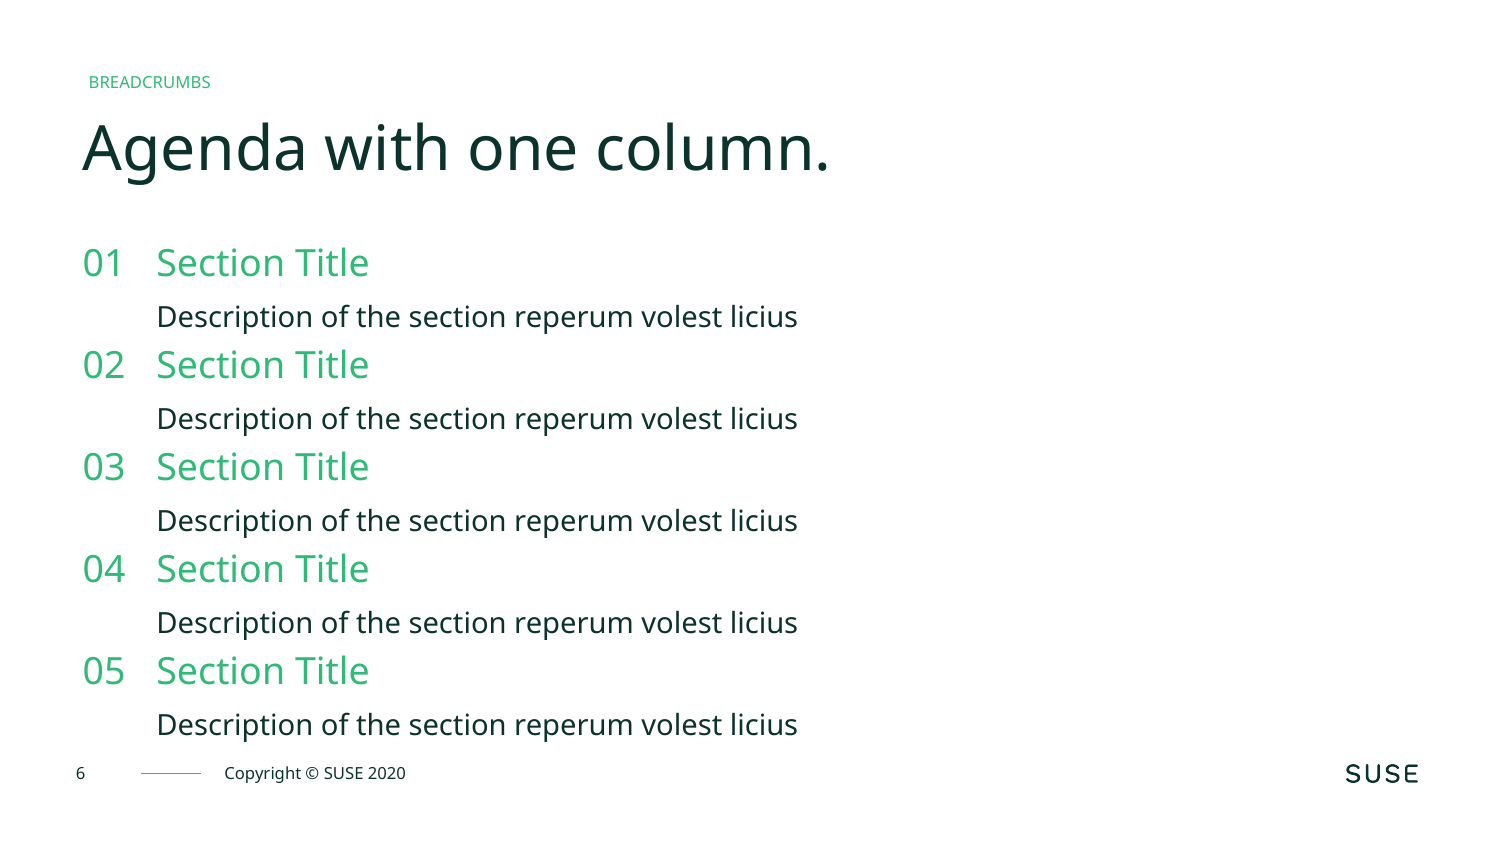

BREADCRUMBS
# Agenda with one column.
01	Section Title
	Description of the section reperum volest licius
02	Section Title
	Description of the section reperum volest licius
03	Section Title
	Description of the section reperum volest licius
04	Section Title
	Description of the section reperum volest licius
05	Section Title
	Description of the section reperum volest licius